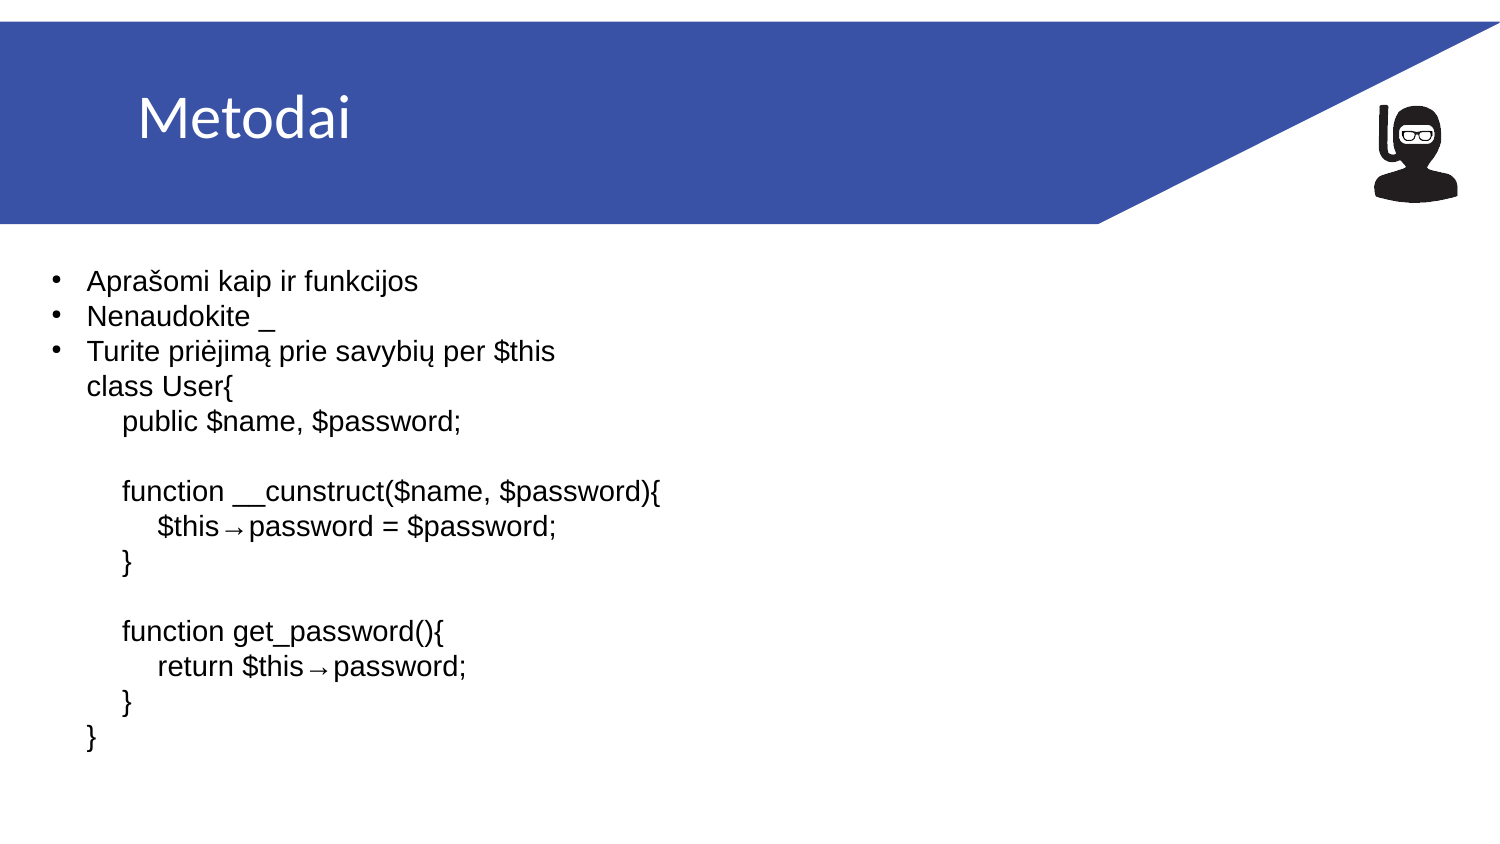

# Metodai
Aprašomi kaip ir funkcijos
Nenaudokite _
Turite priėjimą prie savybių per $this
class User{
public $name, $password;
function __cunstruct($name, $password){
$this→password = $password;
}
function get_password(){
return $this→password;
}
}